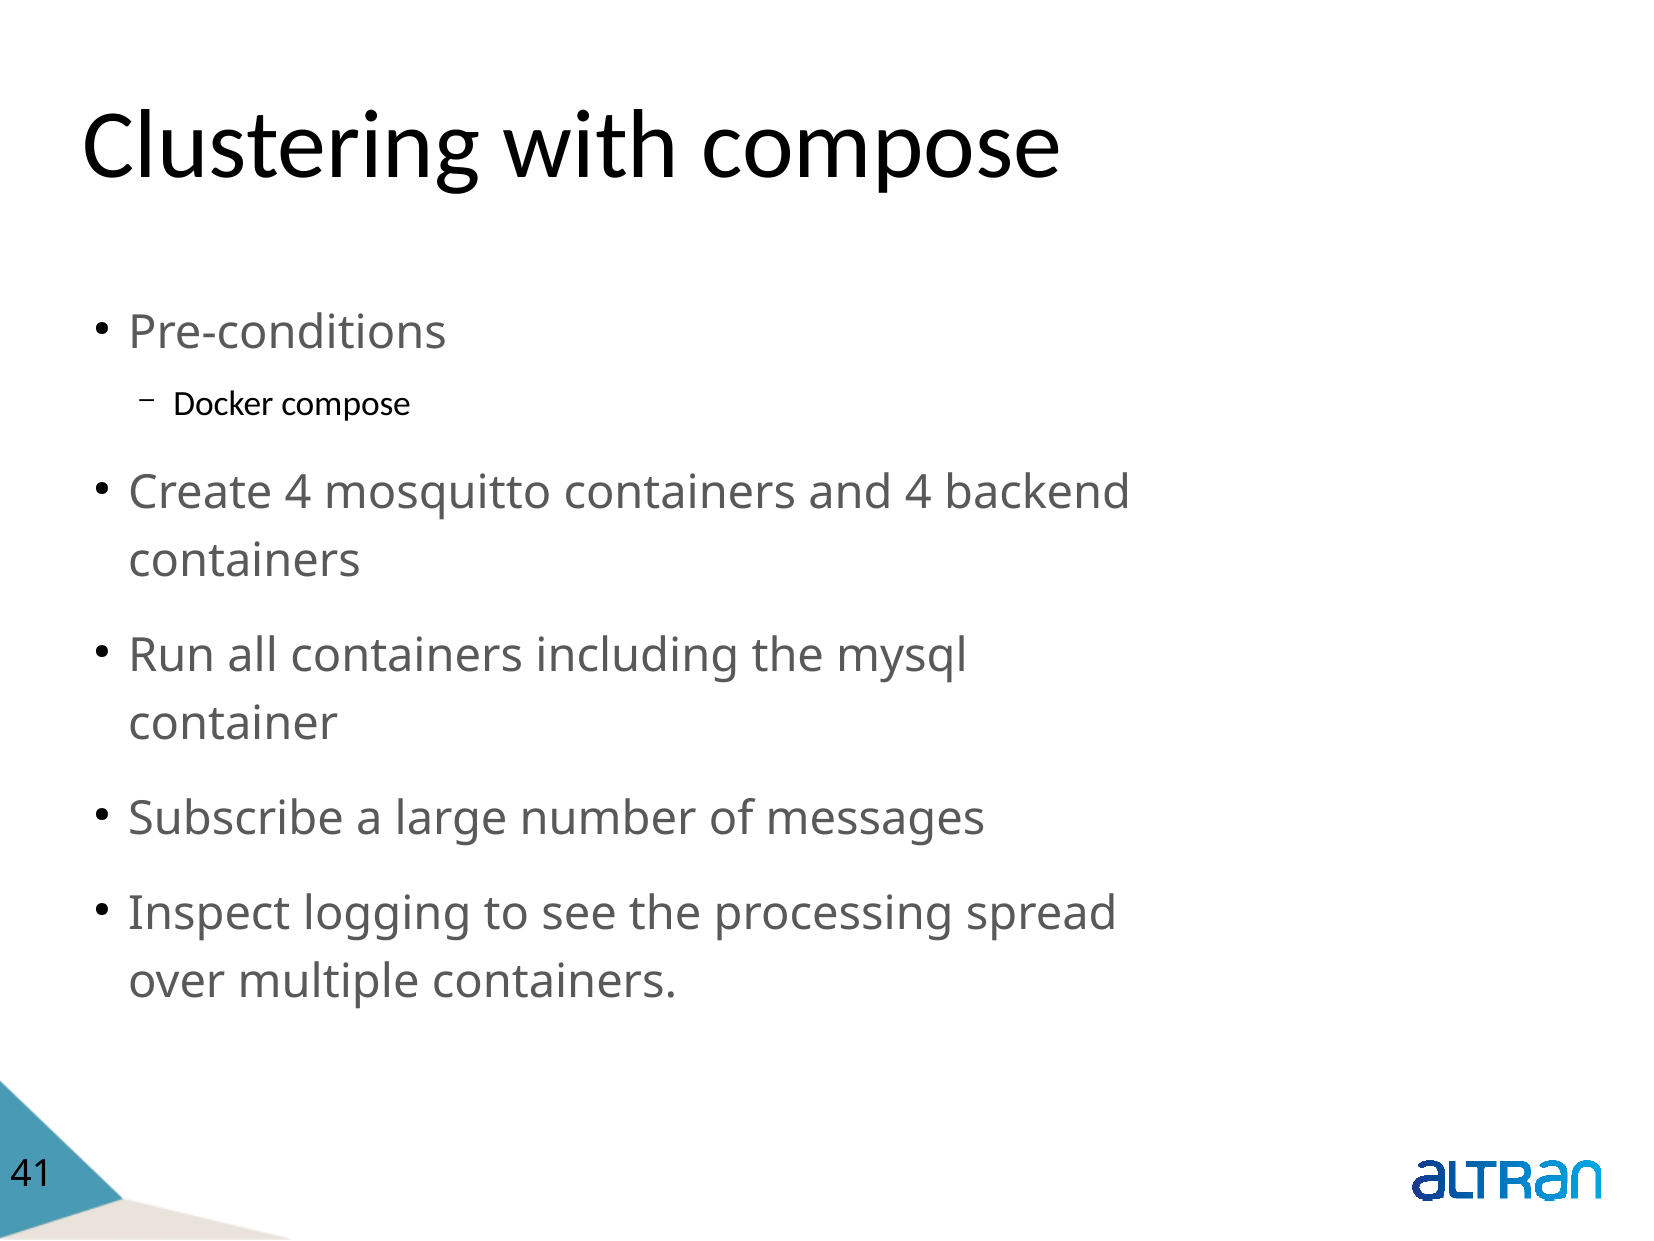

Clustering with compose
# Pre-conditions
Docker compose
Create 4 mosquitto containers and 4 backend containers
Run all containers including the mysql container
Subscribe a large number of messages
Inspect logging to see the processing spread over multiple containers.
41